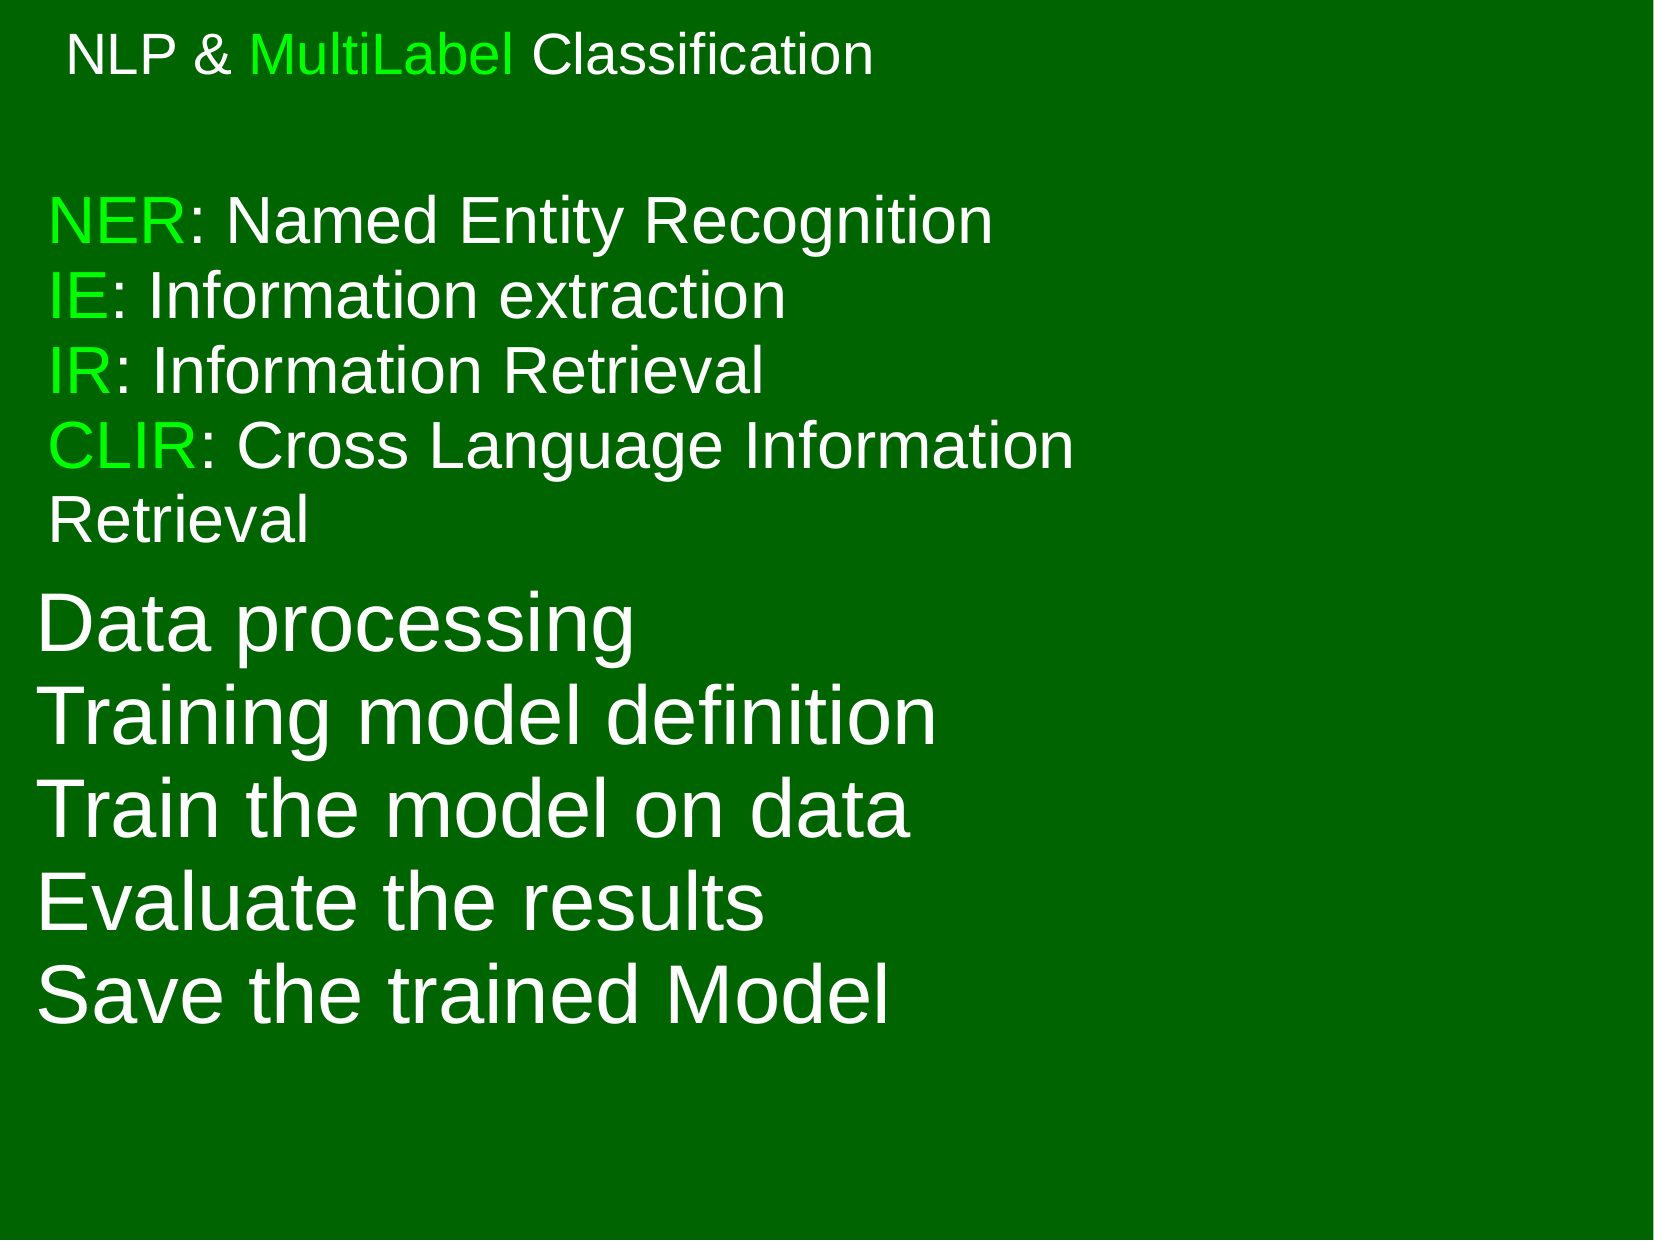

NLP & MultiLabel Classification
NER: Named Entity Recognition
IE: Information extraction
IR: Information Retrieval
CLIR: Cross Language Information Retrieval
Data processing
Training model definition
Train the model on data
Evaluate the results
Save the trained Model